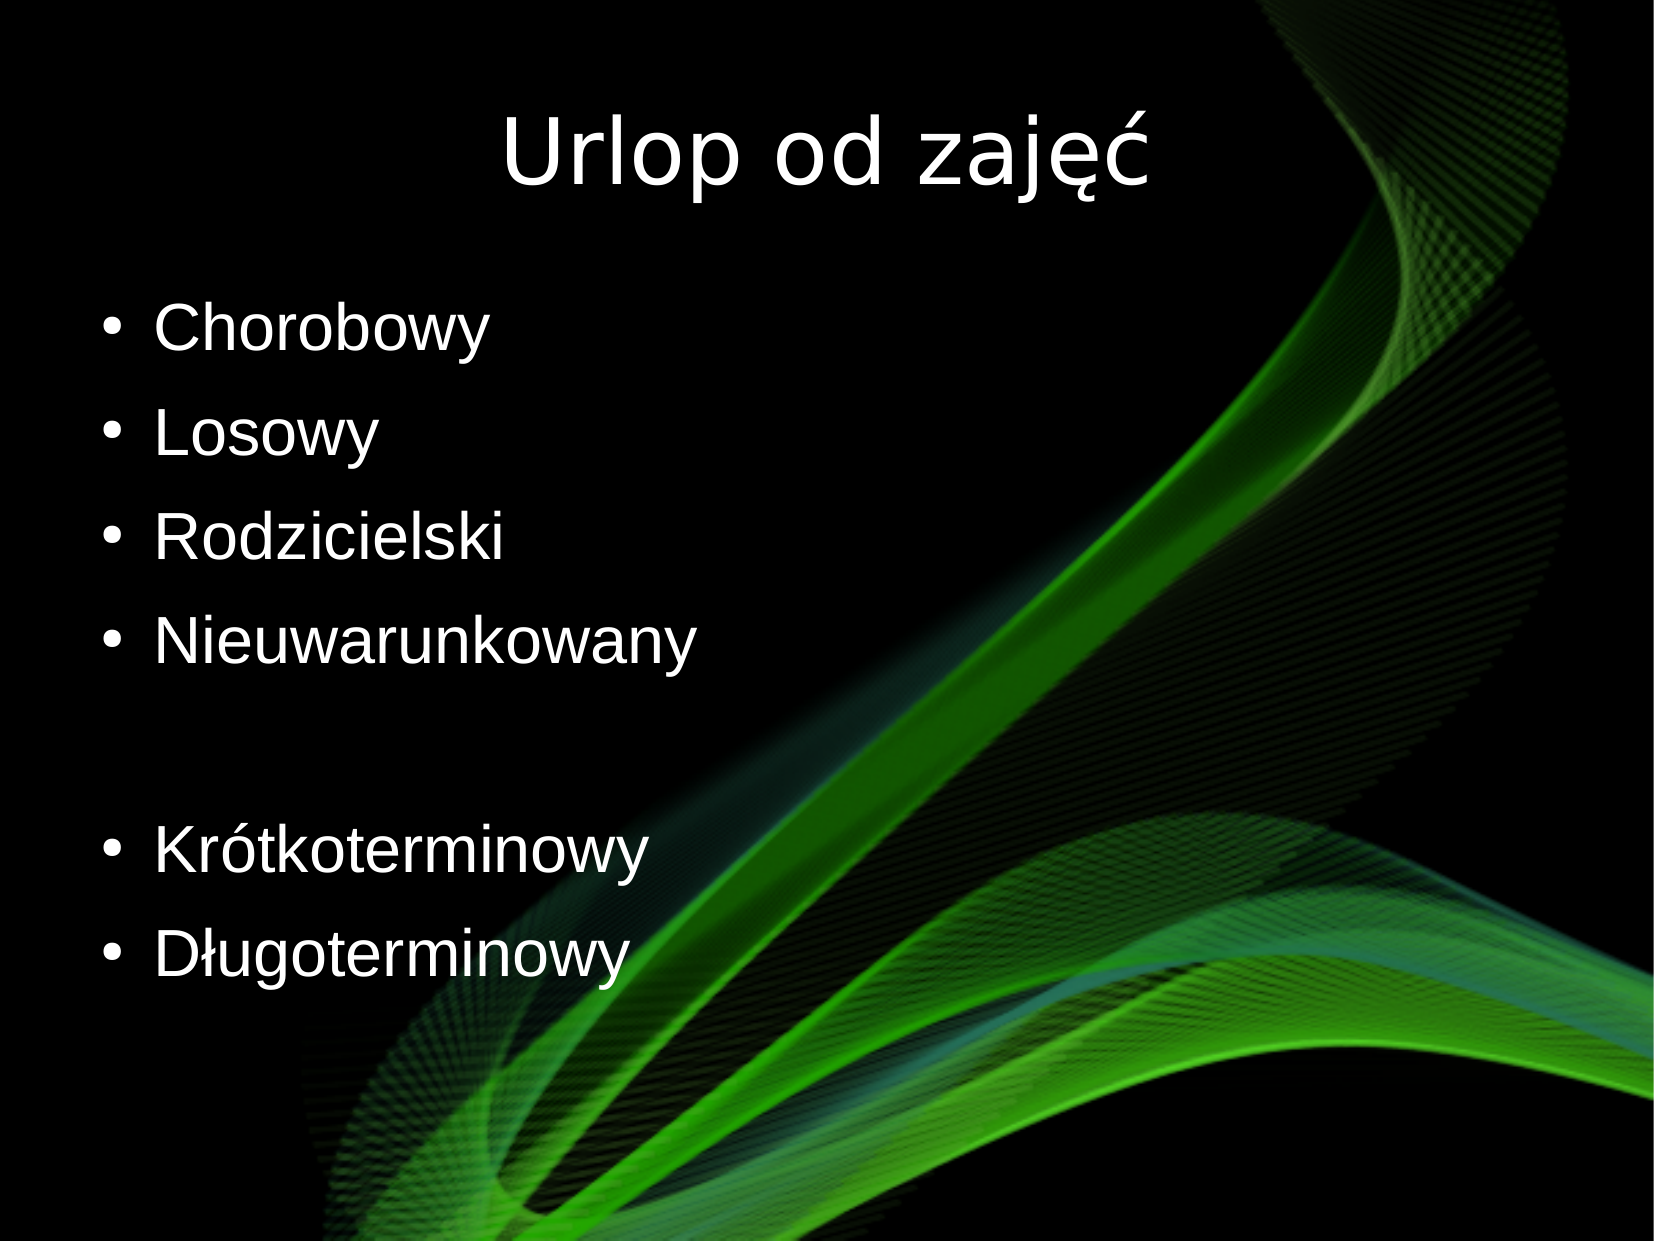

# Urlop od zajęć
Chorobowy
Losowy
Rodzicielski
Nieuwarunkowany
Krótkoterminowy
Długoterminowy